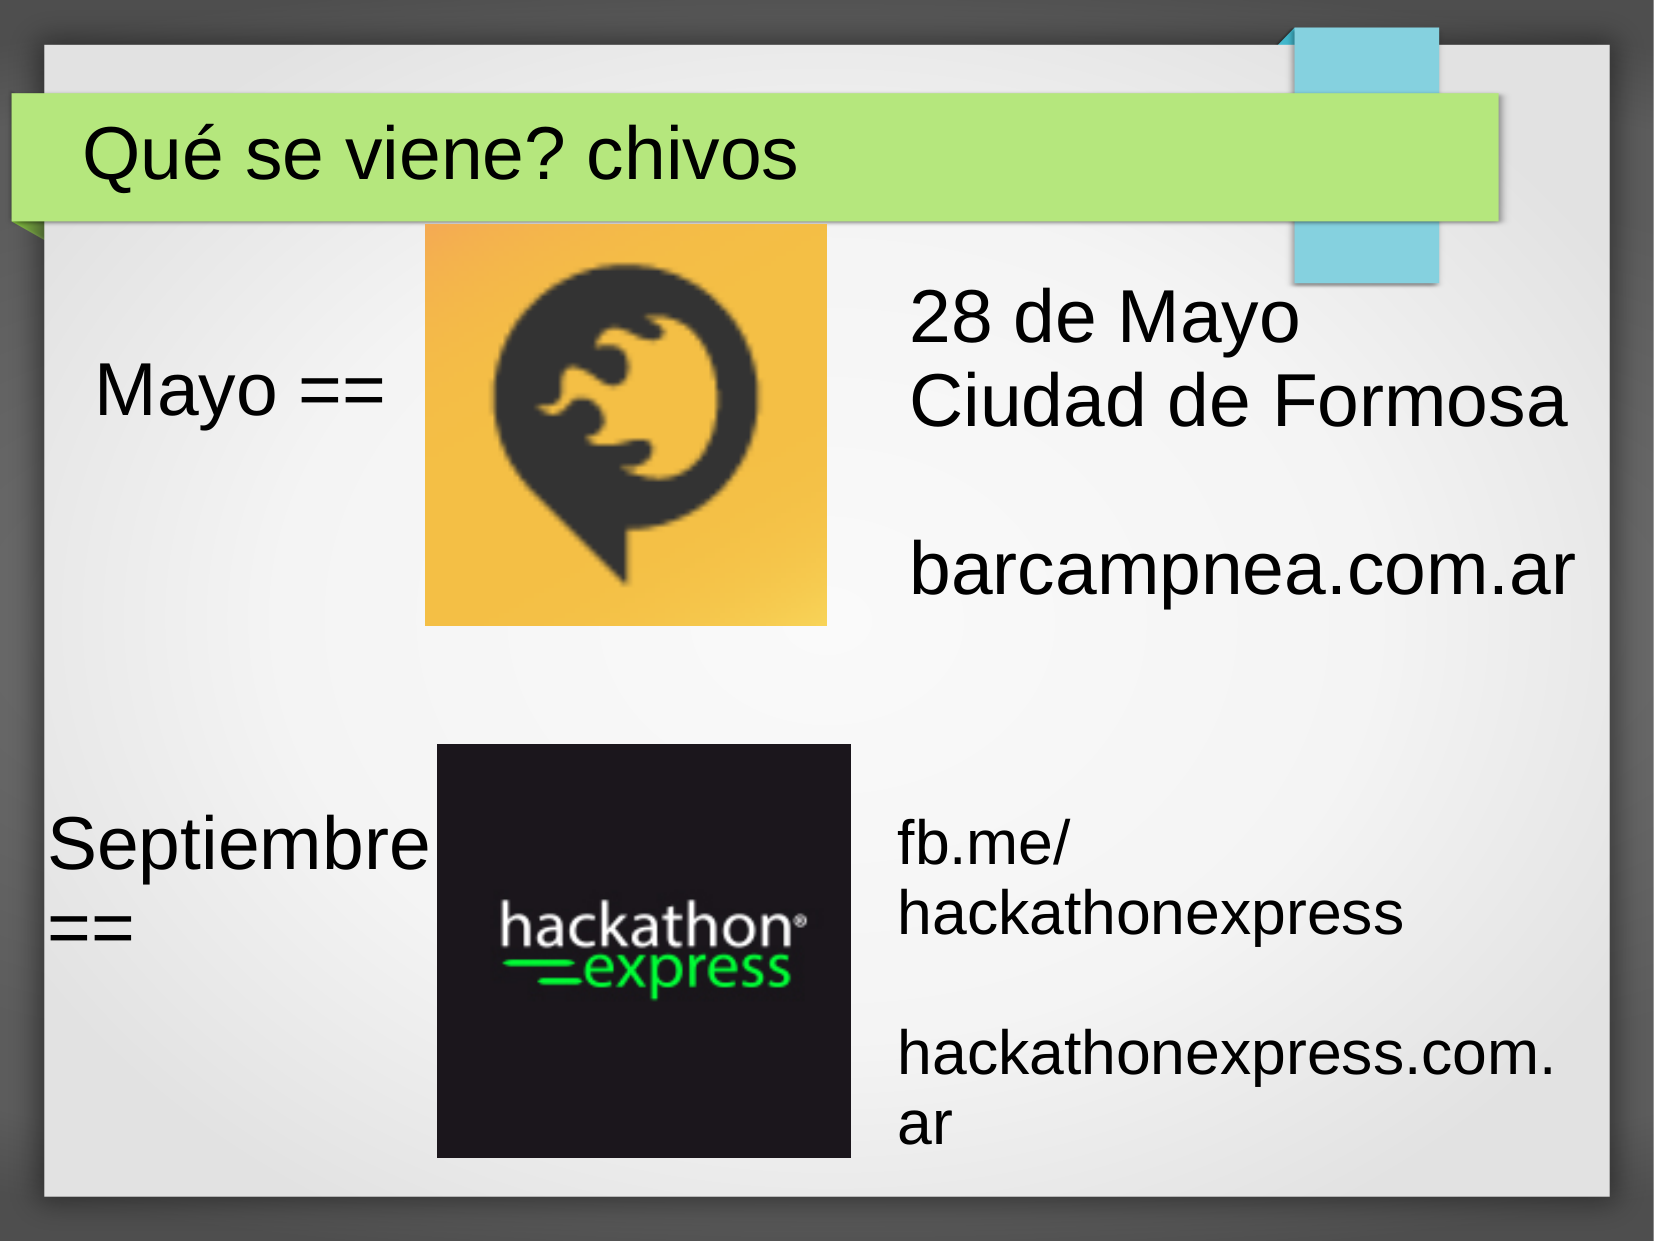

# Qué se viene? chivos
28 de Mayo
Ciudad de Formosa
barcampnea.com.ar
Mayo ==
Septiembre ==
fb.me/hackathonexpress
hackathonexpress.com.ar